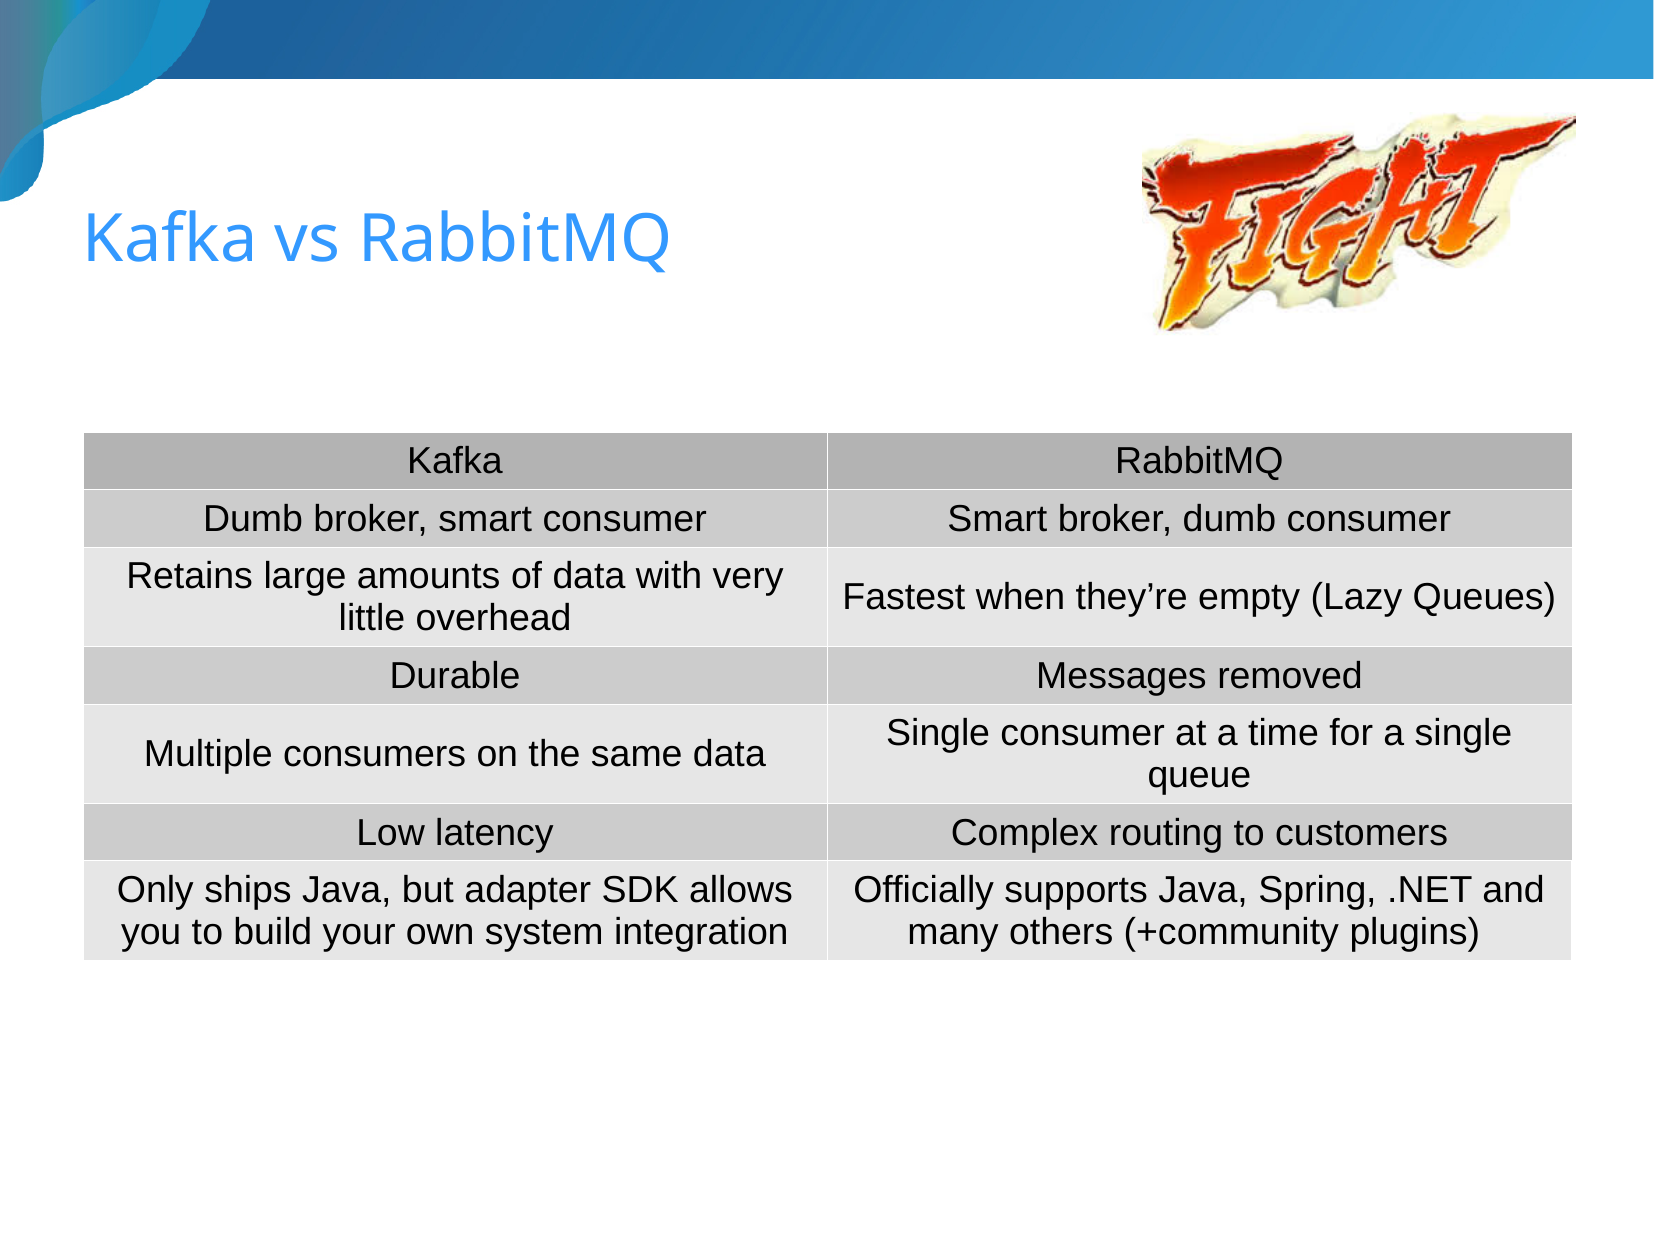

# Kafka vs RabbitMQ
| Kafka | RabbitMQ |
| --- | --- |
| Dumb broker, smart consumer | Smart broker, dumb consumer |
| Kafka | RabbitMQ |
| --- | --- |
| Dumb broker, smart consumer | Smart broker, dumb consumer |
| Retains large amounts of data with very little overhead | Fastest when they’re empty (Lazy Queues) |
| Kafka | RabbitMQ |
| --- | --- |
| Kafka | RabbitMQ |
| --- | --- |
| Dumb broker, smart consumer | Smart broker, dumb consumer |
| Retains large amounts of data with very little overhead | Fastest when they’re empty (Lazy Queues) |
| Durable | Messages removed |
| Kafka | RabbitMQ |
| --- | --- |
| Dumb broker, smart consumer | Smart broker, dumb consumer |
| Retains large amounts of data with very little overhead | Fastest when they’re empty (Lazy Queues) |
| Durable | Messages removed |
| Multiple consumers on the same date | Single consumer at a time for a single queue |
| Low latency | Complex routing to customers |
| Only ships Java, but adapter SDK allows you to build your own system integration | Officially supports Java, Spring, .NET and many others (+community plugins) |
| Kafka | RabbitMQ |
| --- | --- |
| Dumb broker, smart consumer | Smart broker, dumb consumer |
| Retains large amounts of data with very little overhead | Fastest when they’re empty (Lazy Queues) |
| Durable | Messages removed |
| Multiple consumers on the same data | Single consumer at a time for a single queue |
| Kafka | RabbitMQ |
| --- | --- |
| Dumb broker, smart consumer | Smart broker, dumb consumer |
| Retains large amounts of data with very little overhead | Fastest when they’re empty (Lazy Queues) |
| Durable | Messages removed |
| Multiple consumers on the same data | Single consumer at a time for a single queue |
| Low latency | Complex routing to customers |